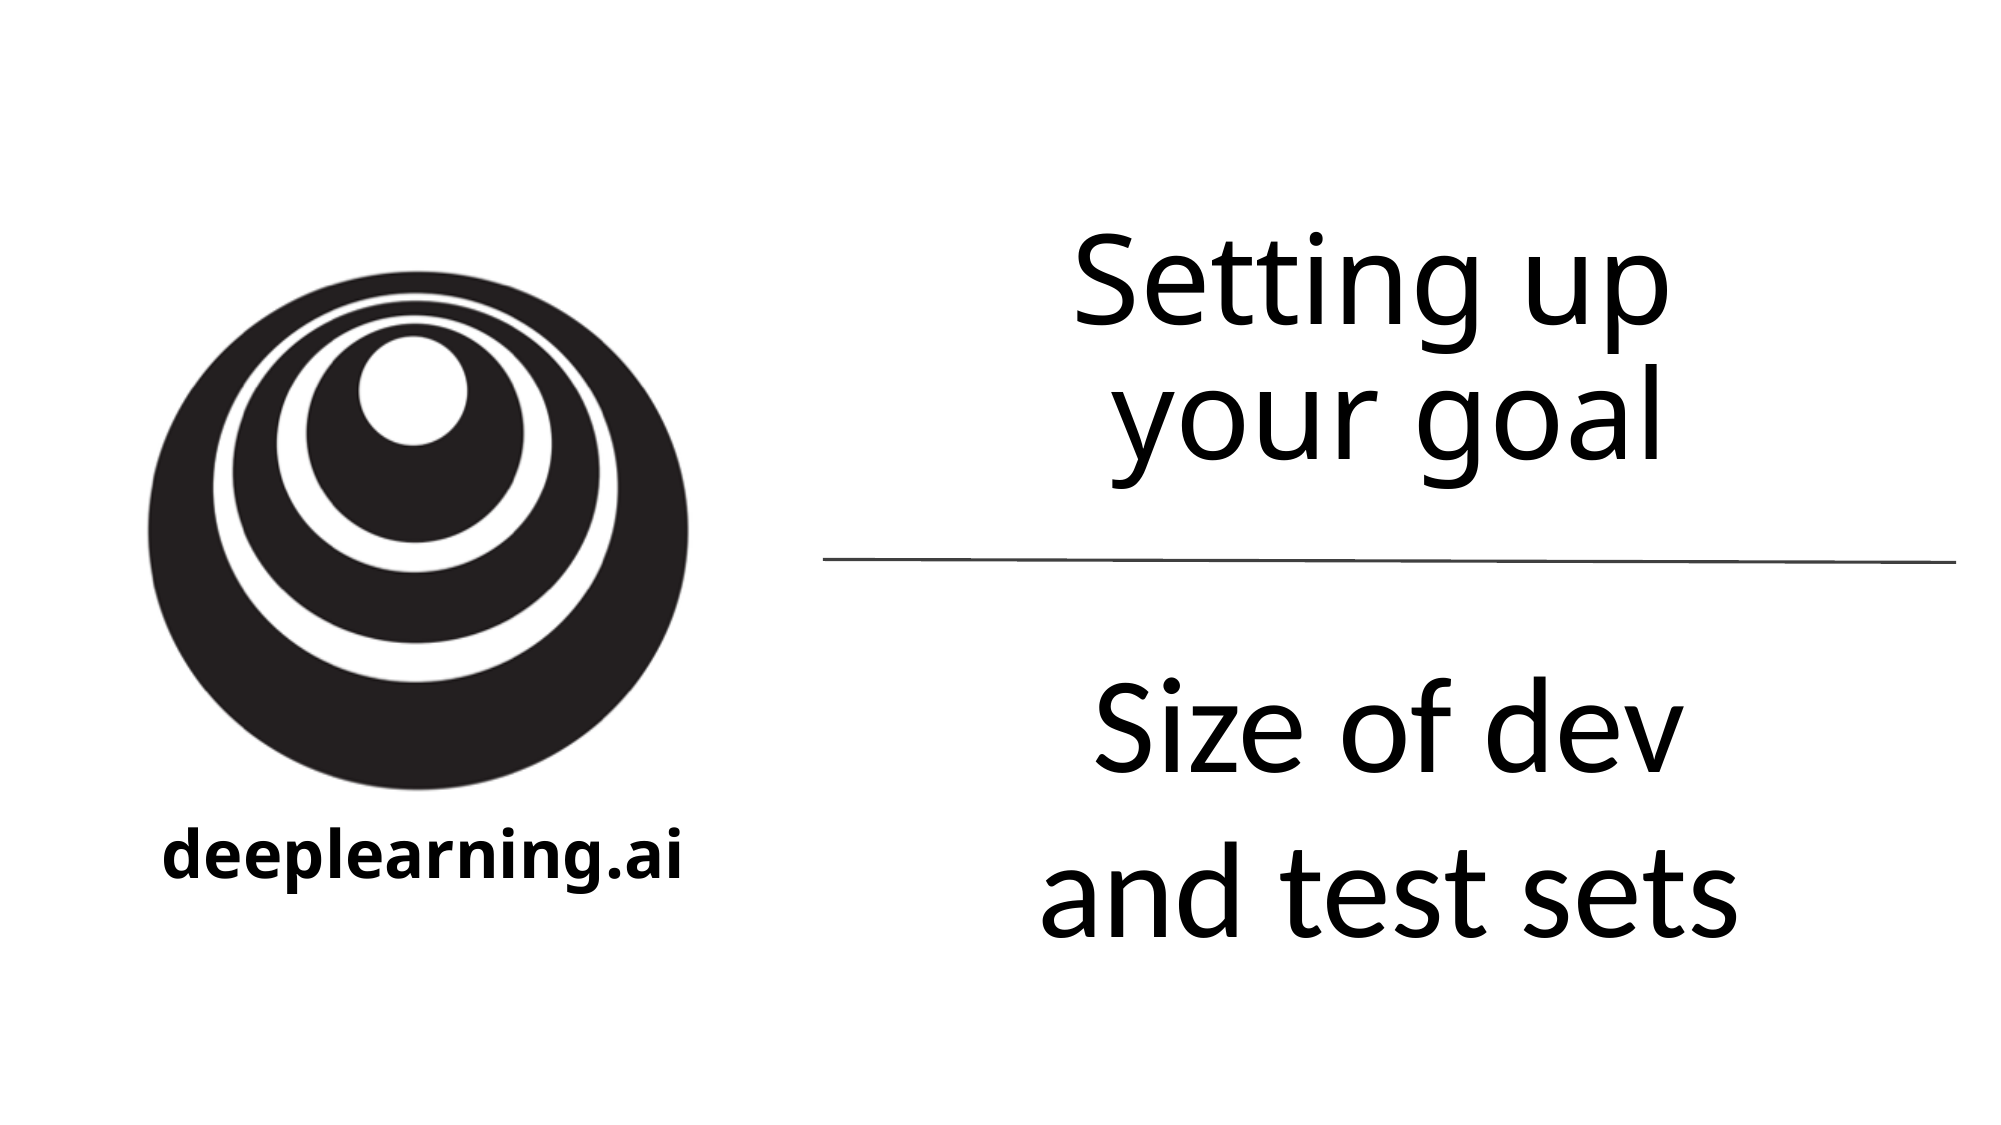

# Setting up your goal
deeplearning.ai
Size of dev
and test sets